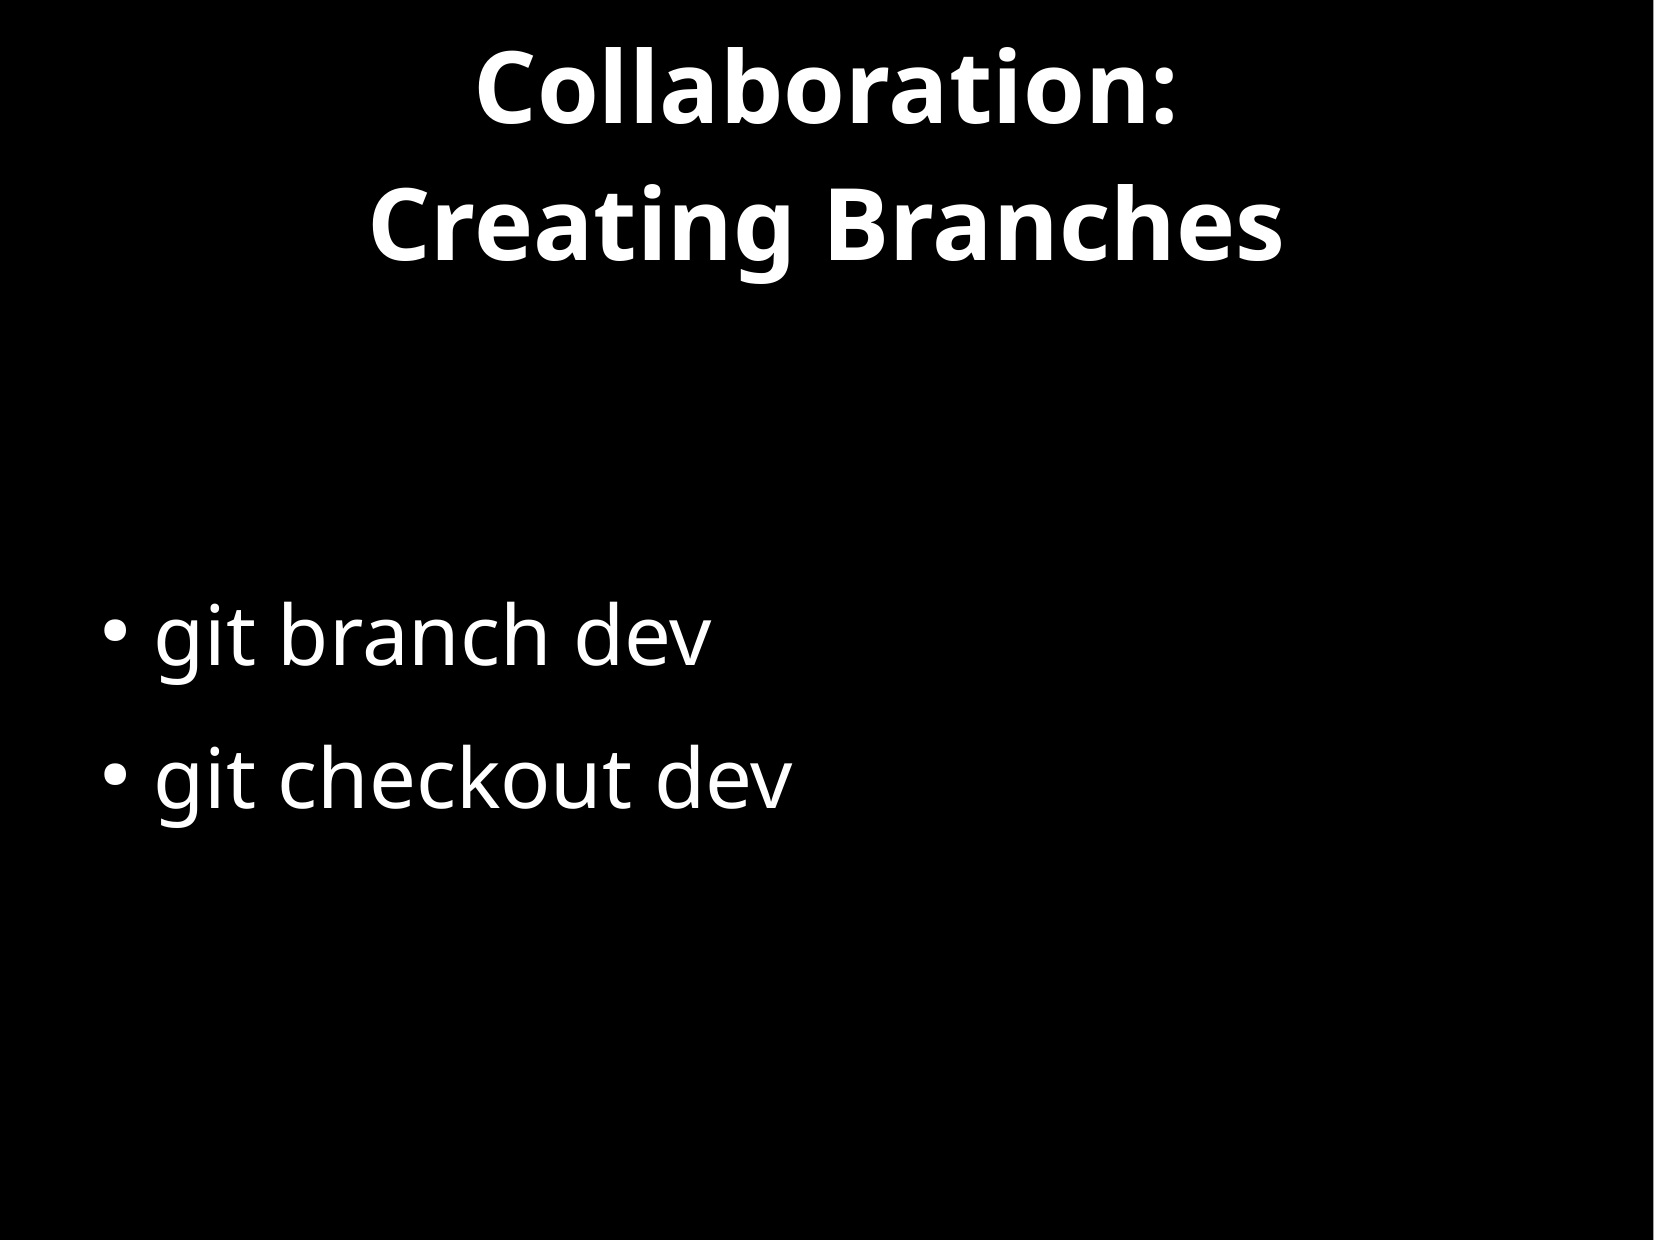

# Collaboration: Creating Branches
git branch dev
git checkout dev